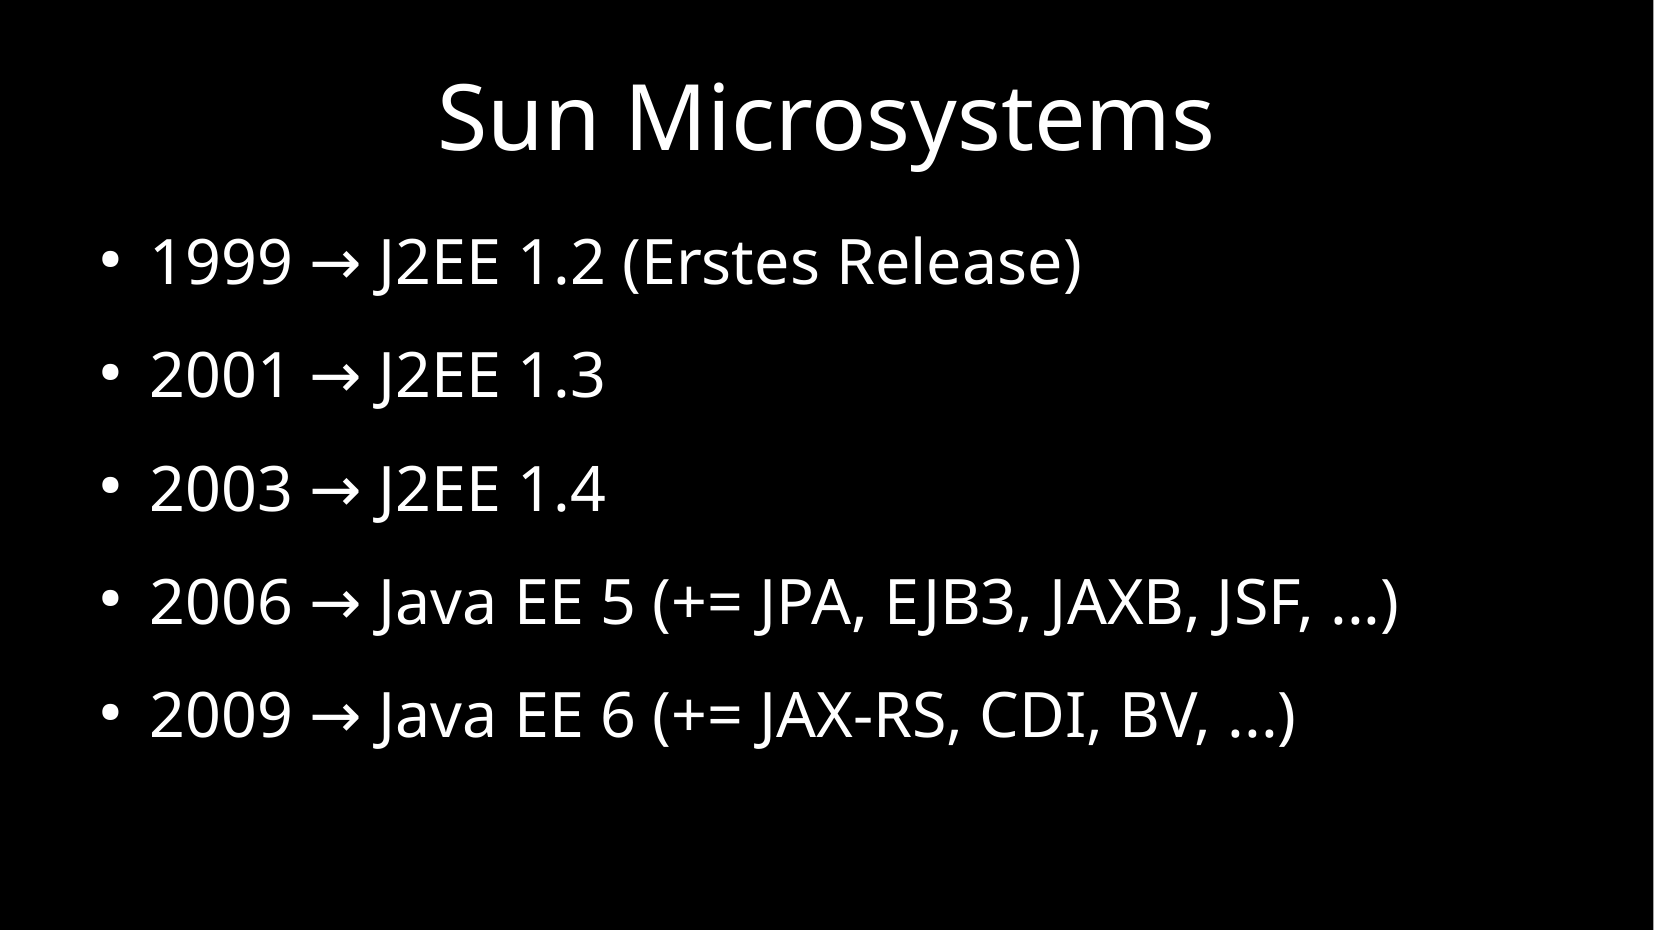

# Sun Microsystems
1999 → J2EE 1.2 (Erstes Release)
2001 → J2EE 1.3
2003 → J2EE 1.4
2006 → Java EE 5 (+= JPA, EJB3, JAXB, JSF, ...)
2009 → Java EE 6 (+= JAX-RS, CDI, BV, ...)